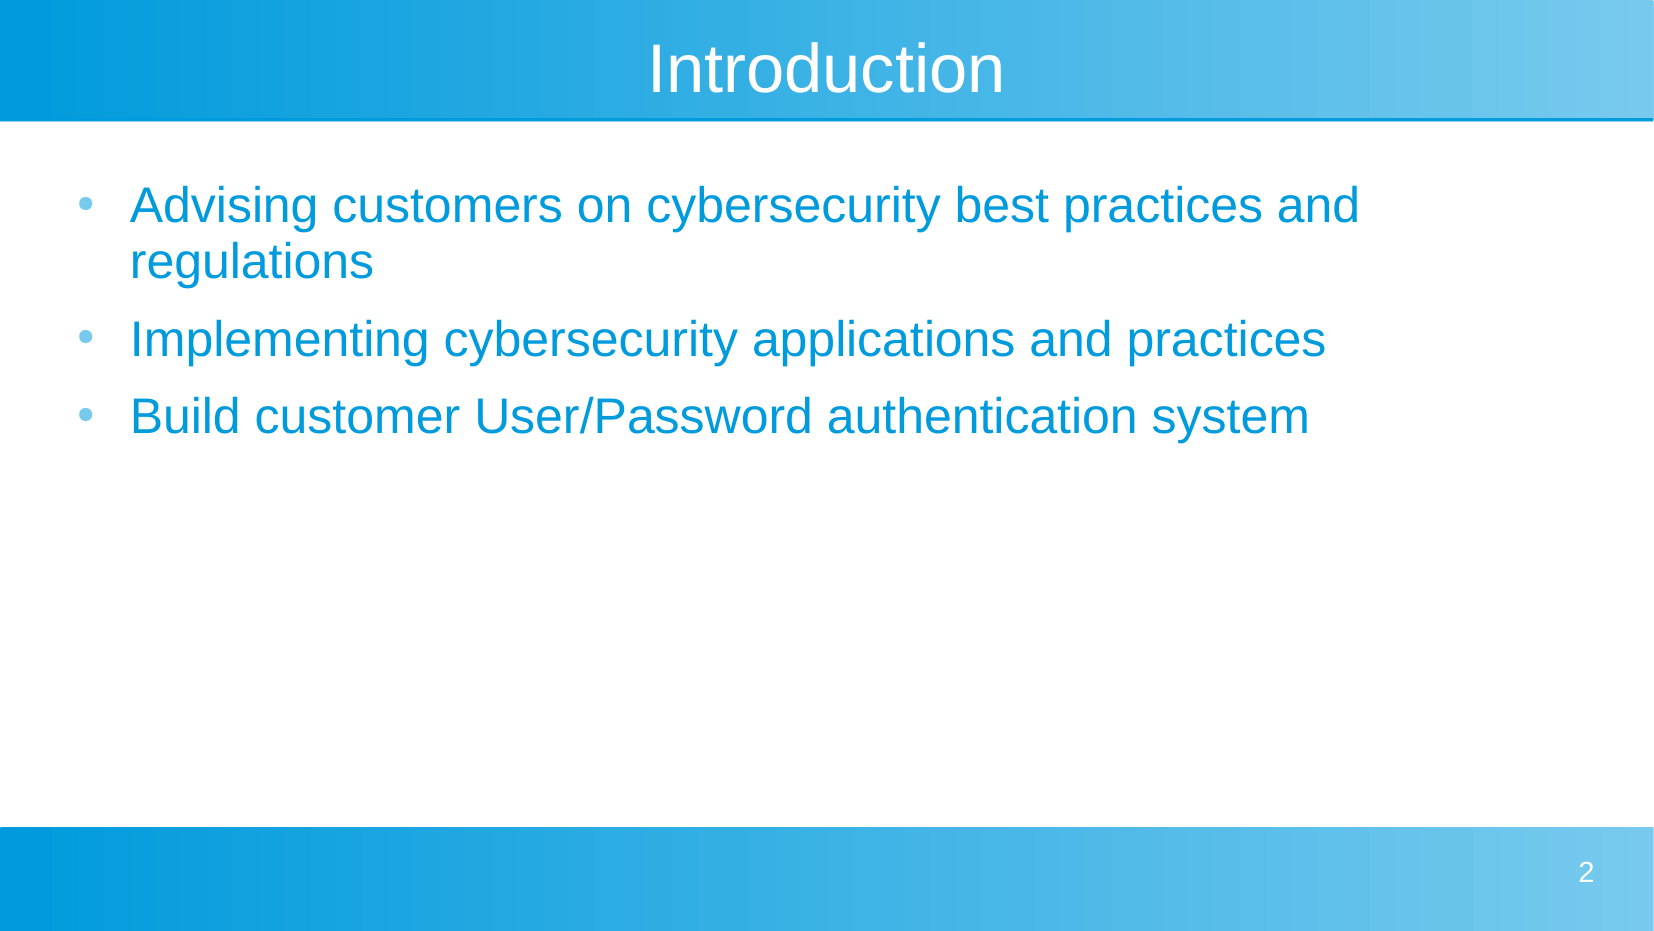

# Introduction
Advising customers on cybersecurity best practices and regulations
Implementing cybersecurity applications and practices
Build customer User/Password authentication system
2